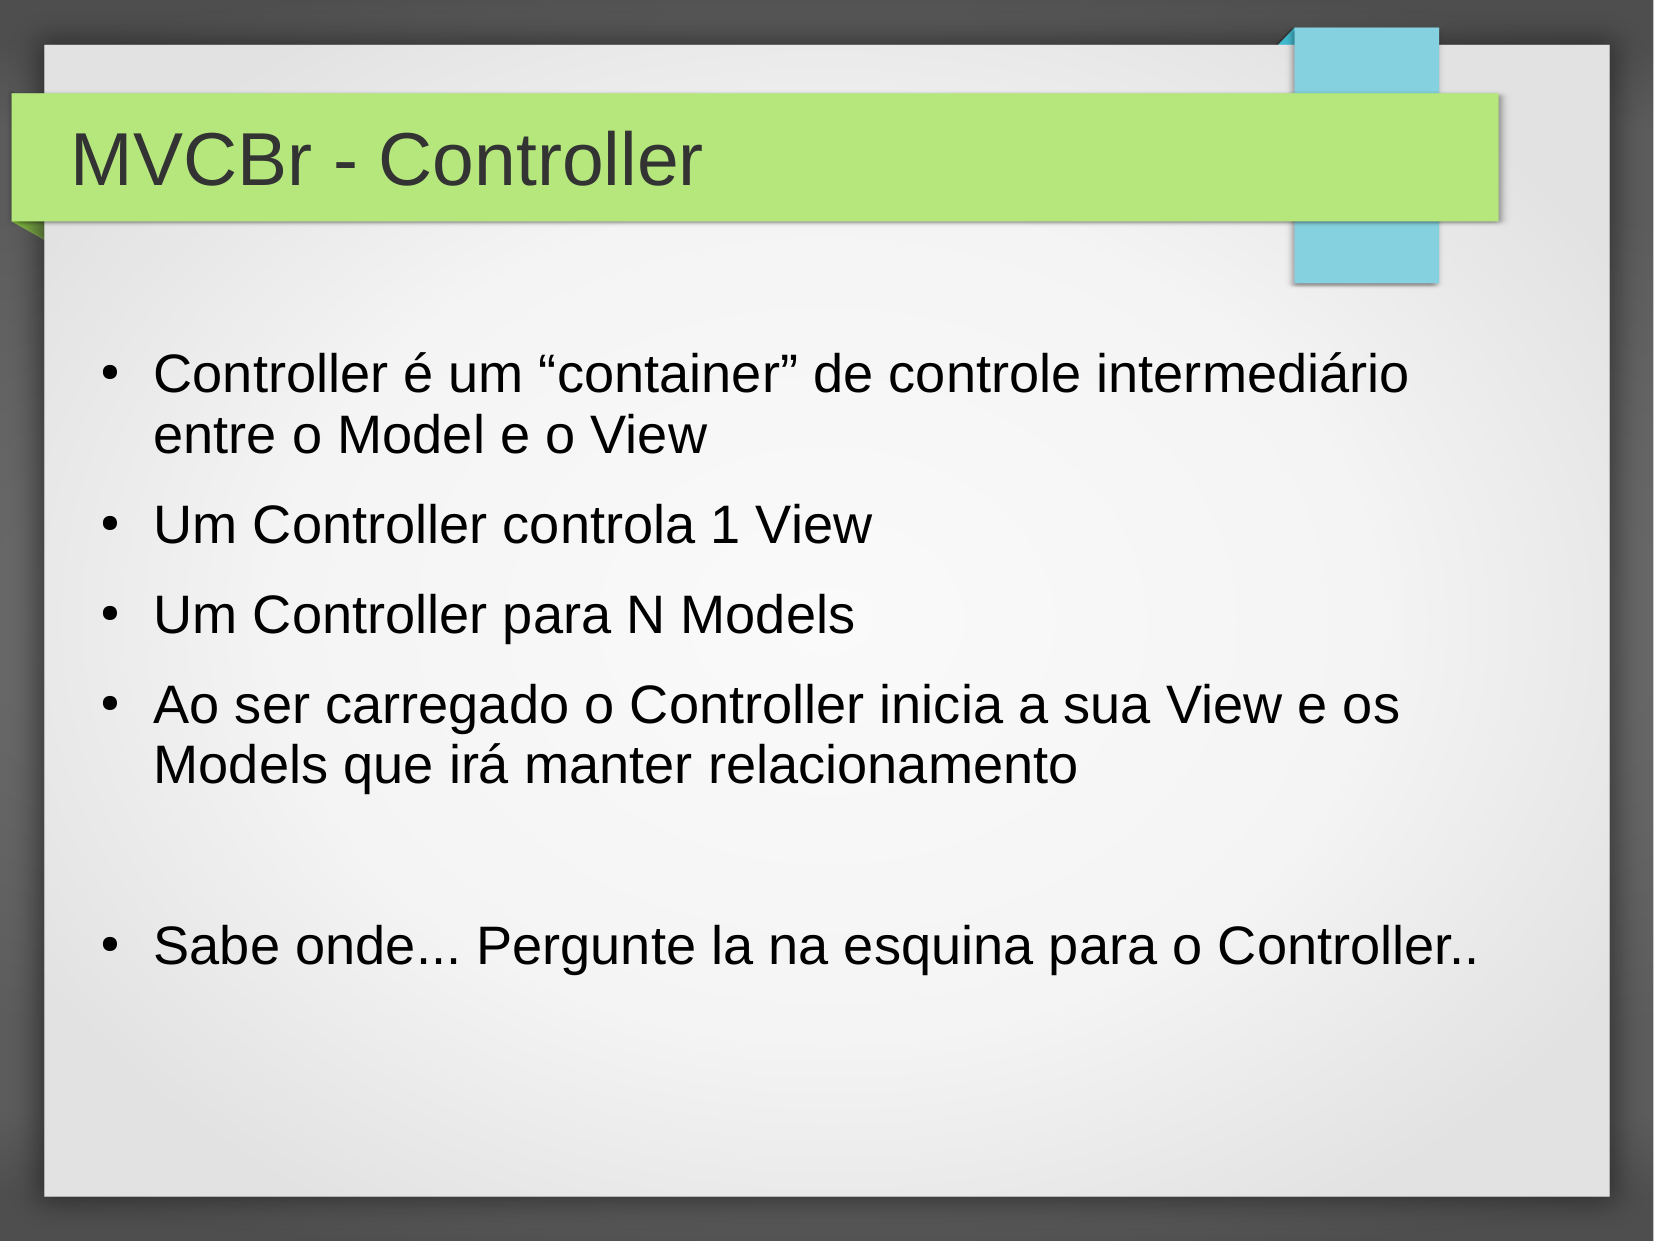

# MVCBr - Controller
Controller é um “container” de controle intermediário entre o Model e o View
Um Controller controla 1 View
Um Controller para N Models
Ao ser carregado o Controller inicia a sua View e os Models que irá manter relacionamento
Sabe onde... Pergunte la na esquina para o Controller..